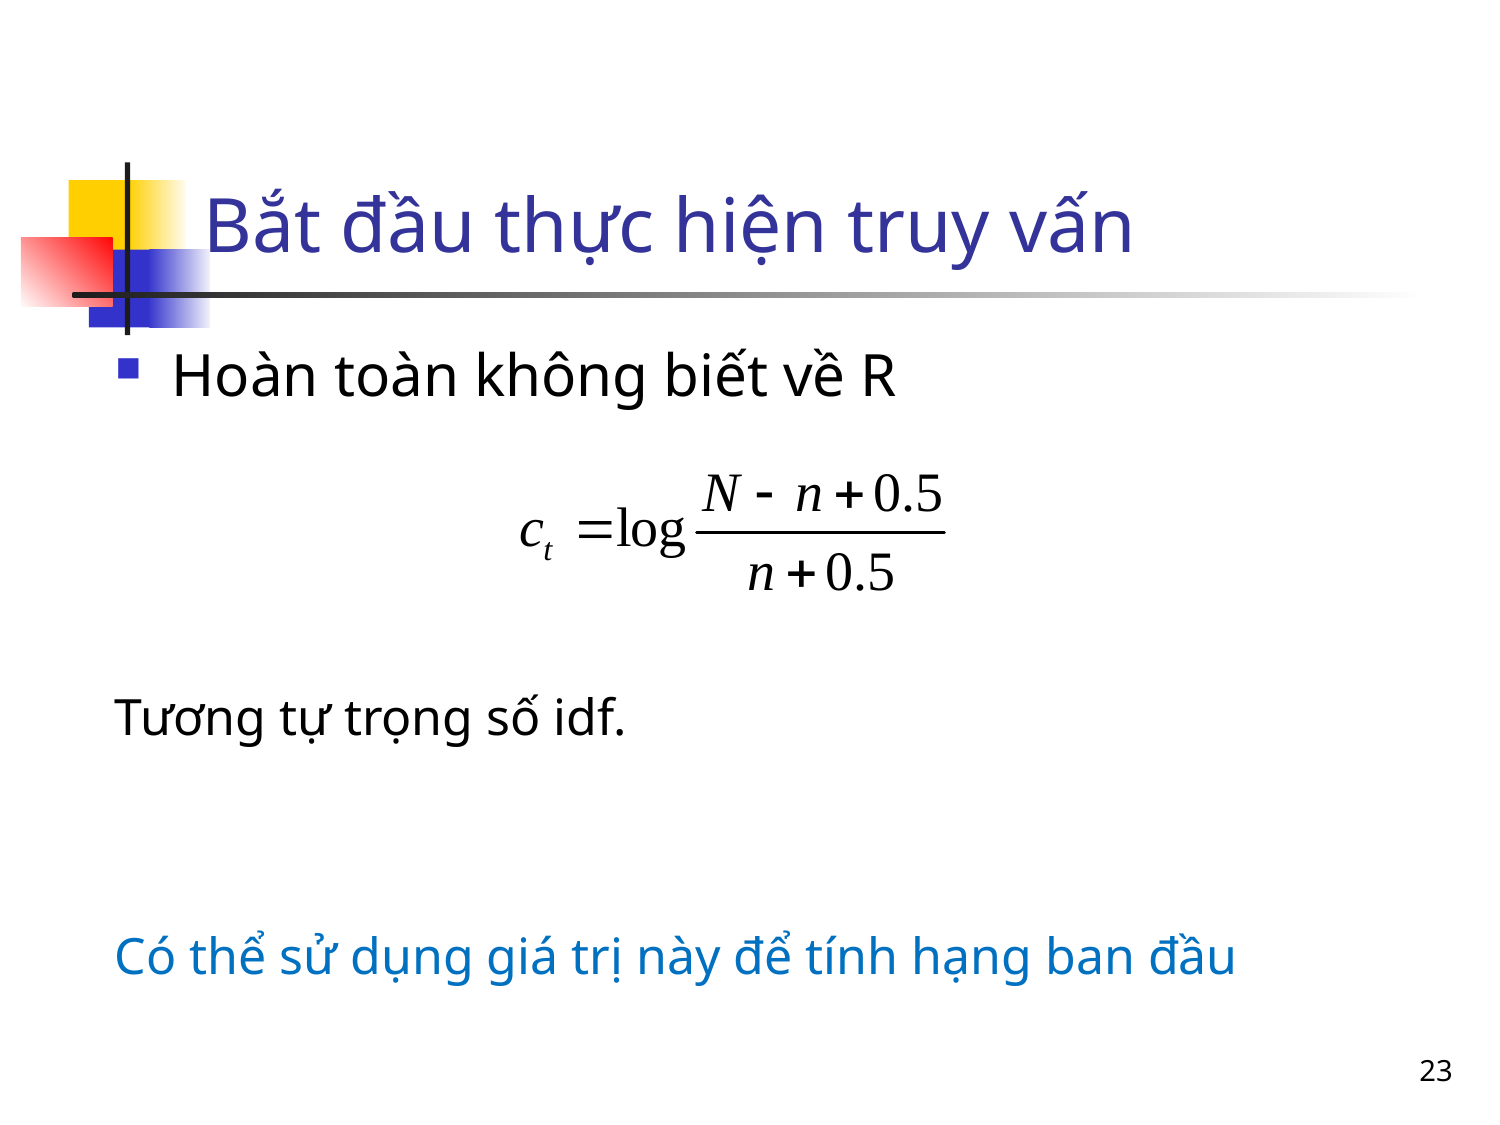

# Bắt đầu thực hiện truy vấn
Hoàn toàn không biết về R
Tương tự trọng số idf.
Có thể sử dụng giá trị này để tính hạng ban đầu